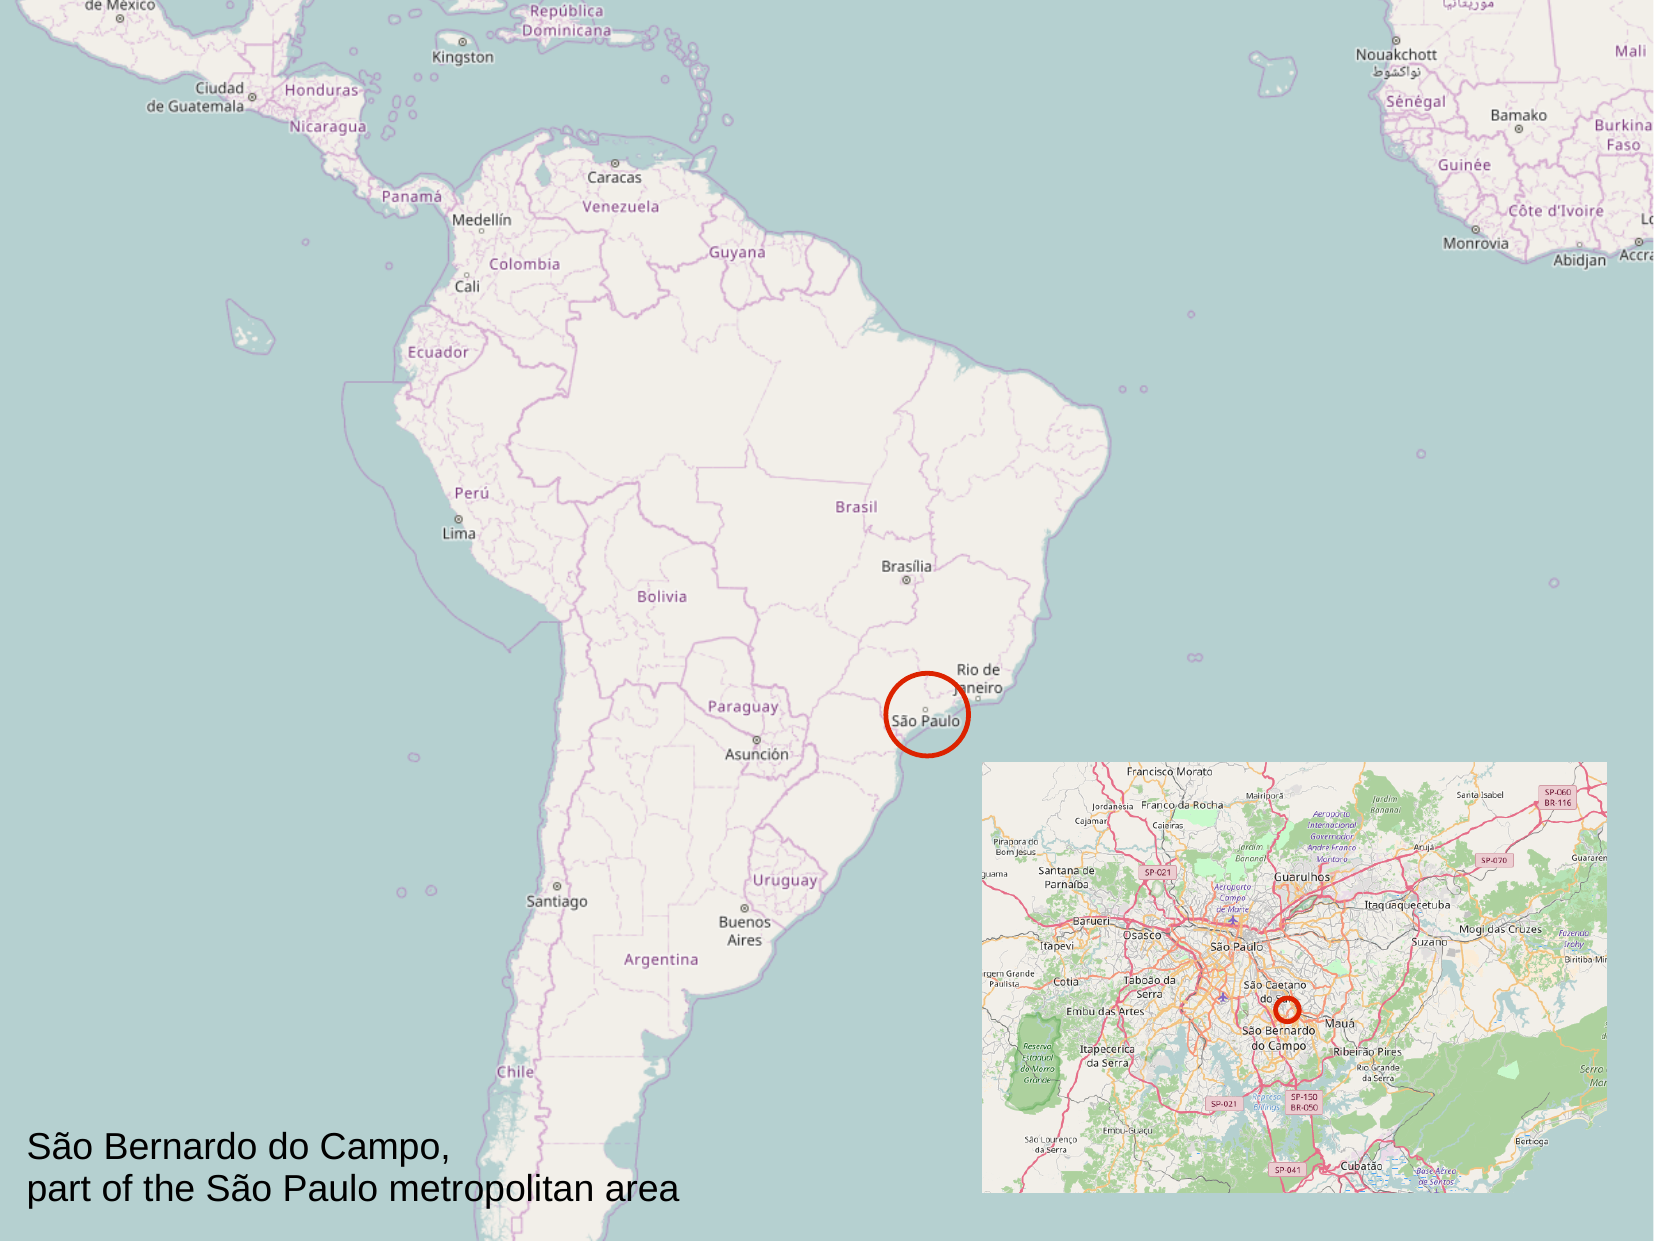

São Bernardo do Campo,
part of the São Paulo metropolitan area